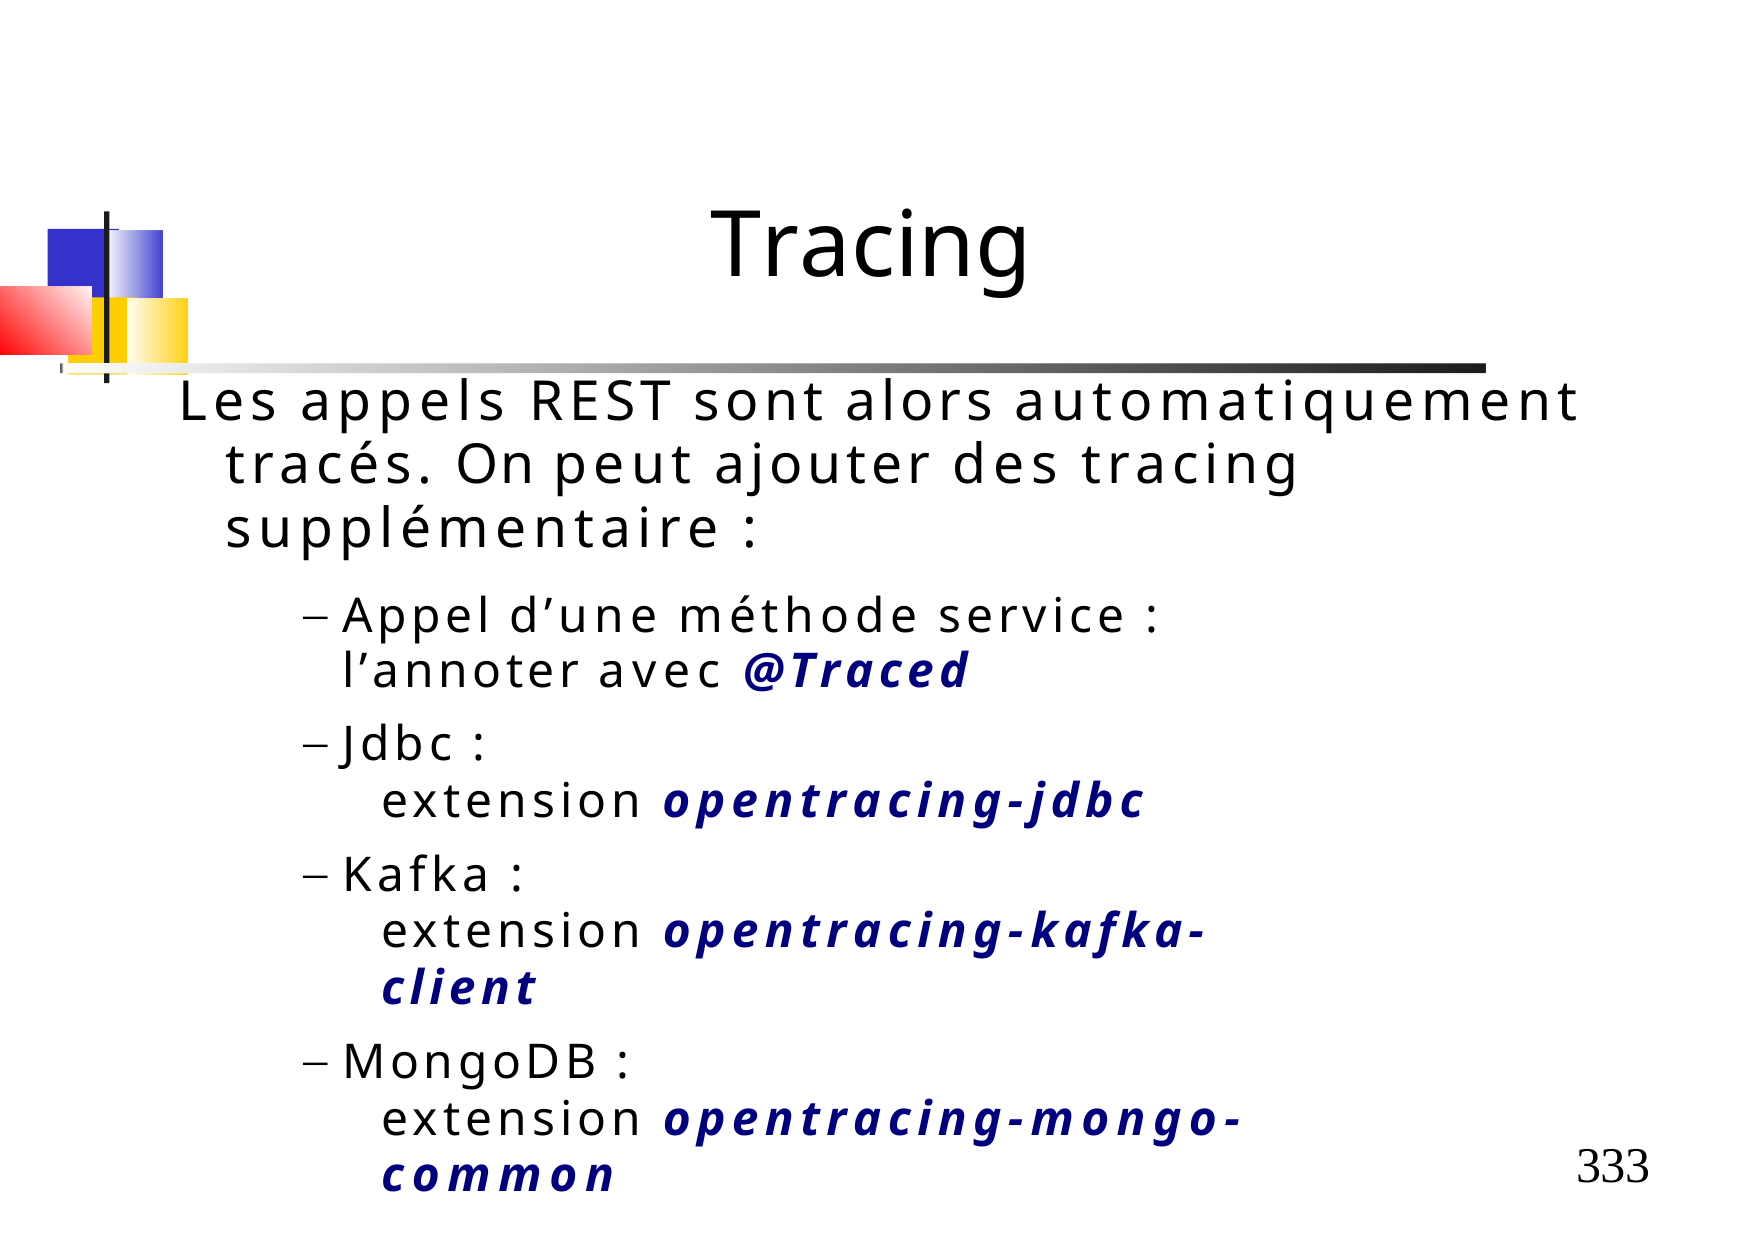

# Tracing
Les appels REST sont alors automatiquement tracés. On peut ajouter des tracing supplémentaire :
Appel d’une méthode service : 	l’annoter avec @Traced
Jdbc :
extension opentracing-jdbc
Kafka :
extension opentracing-kafka-client
MongoDB :
extension opentracing-mongo-common
333